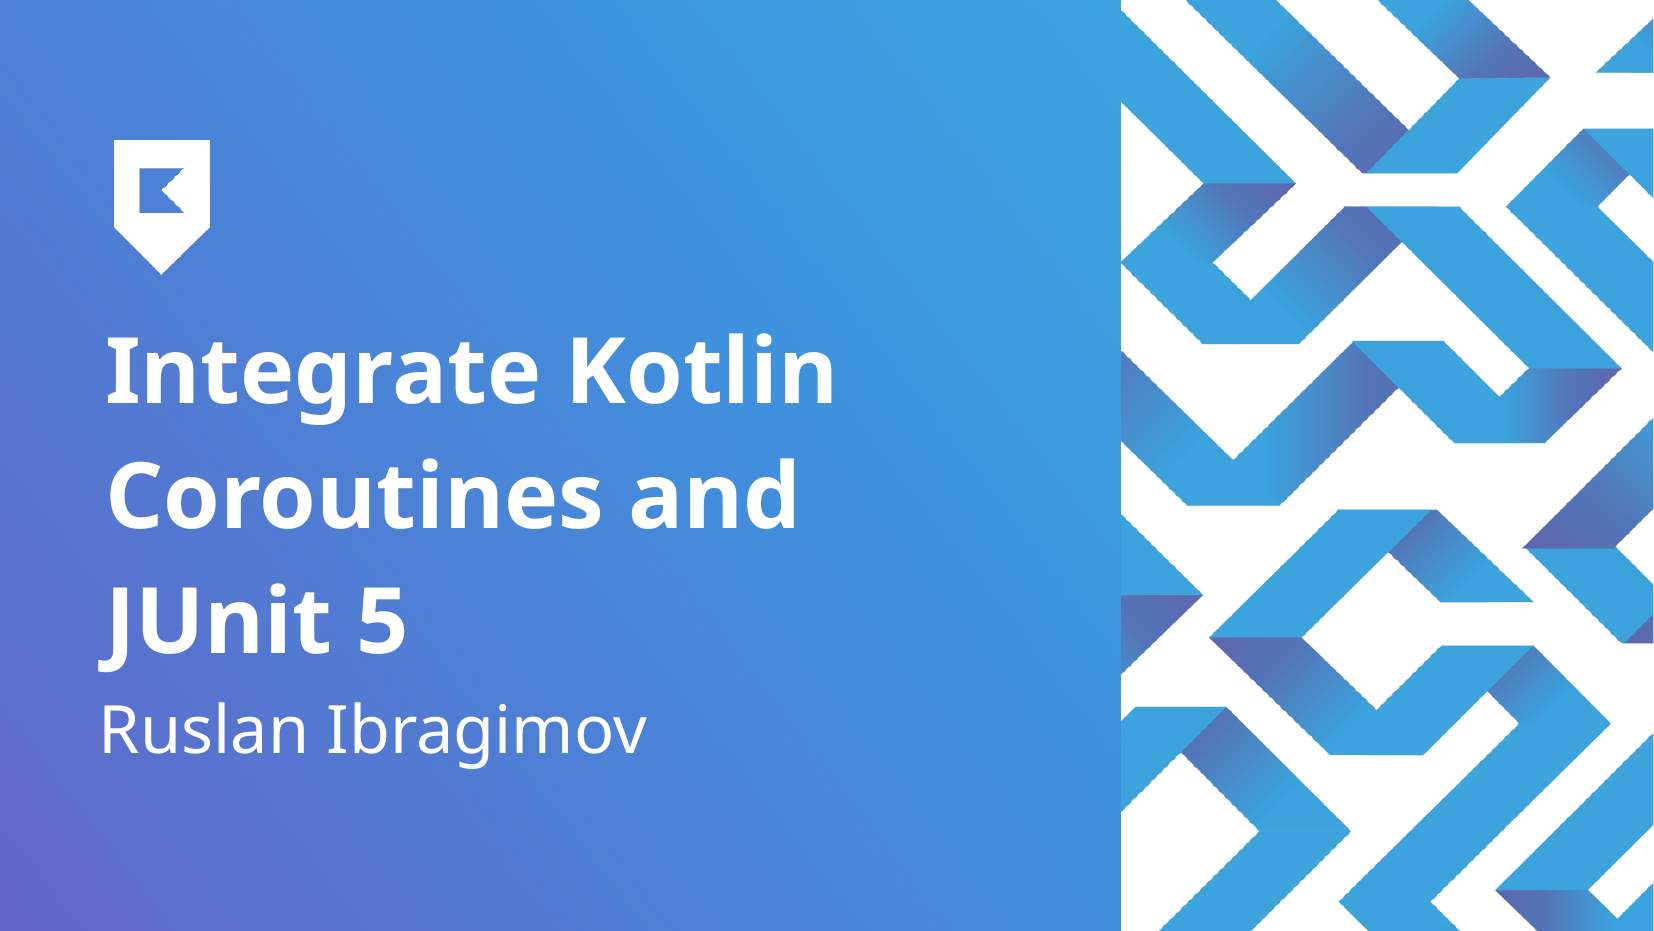

# Integrate Kotlin Coroutines and JUnit 5
Ruslan Ibragimov